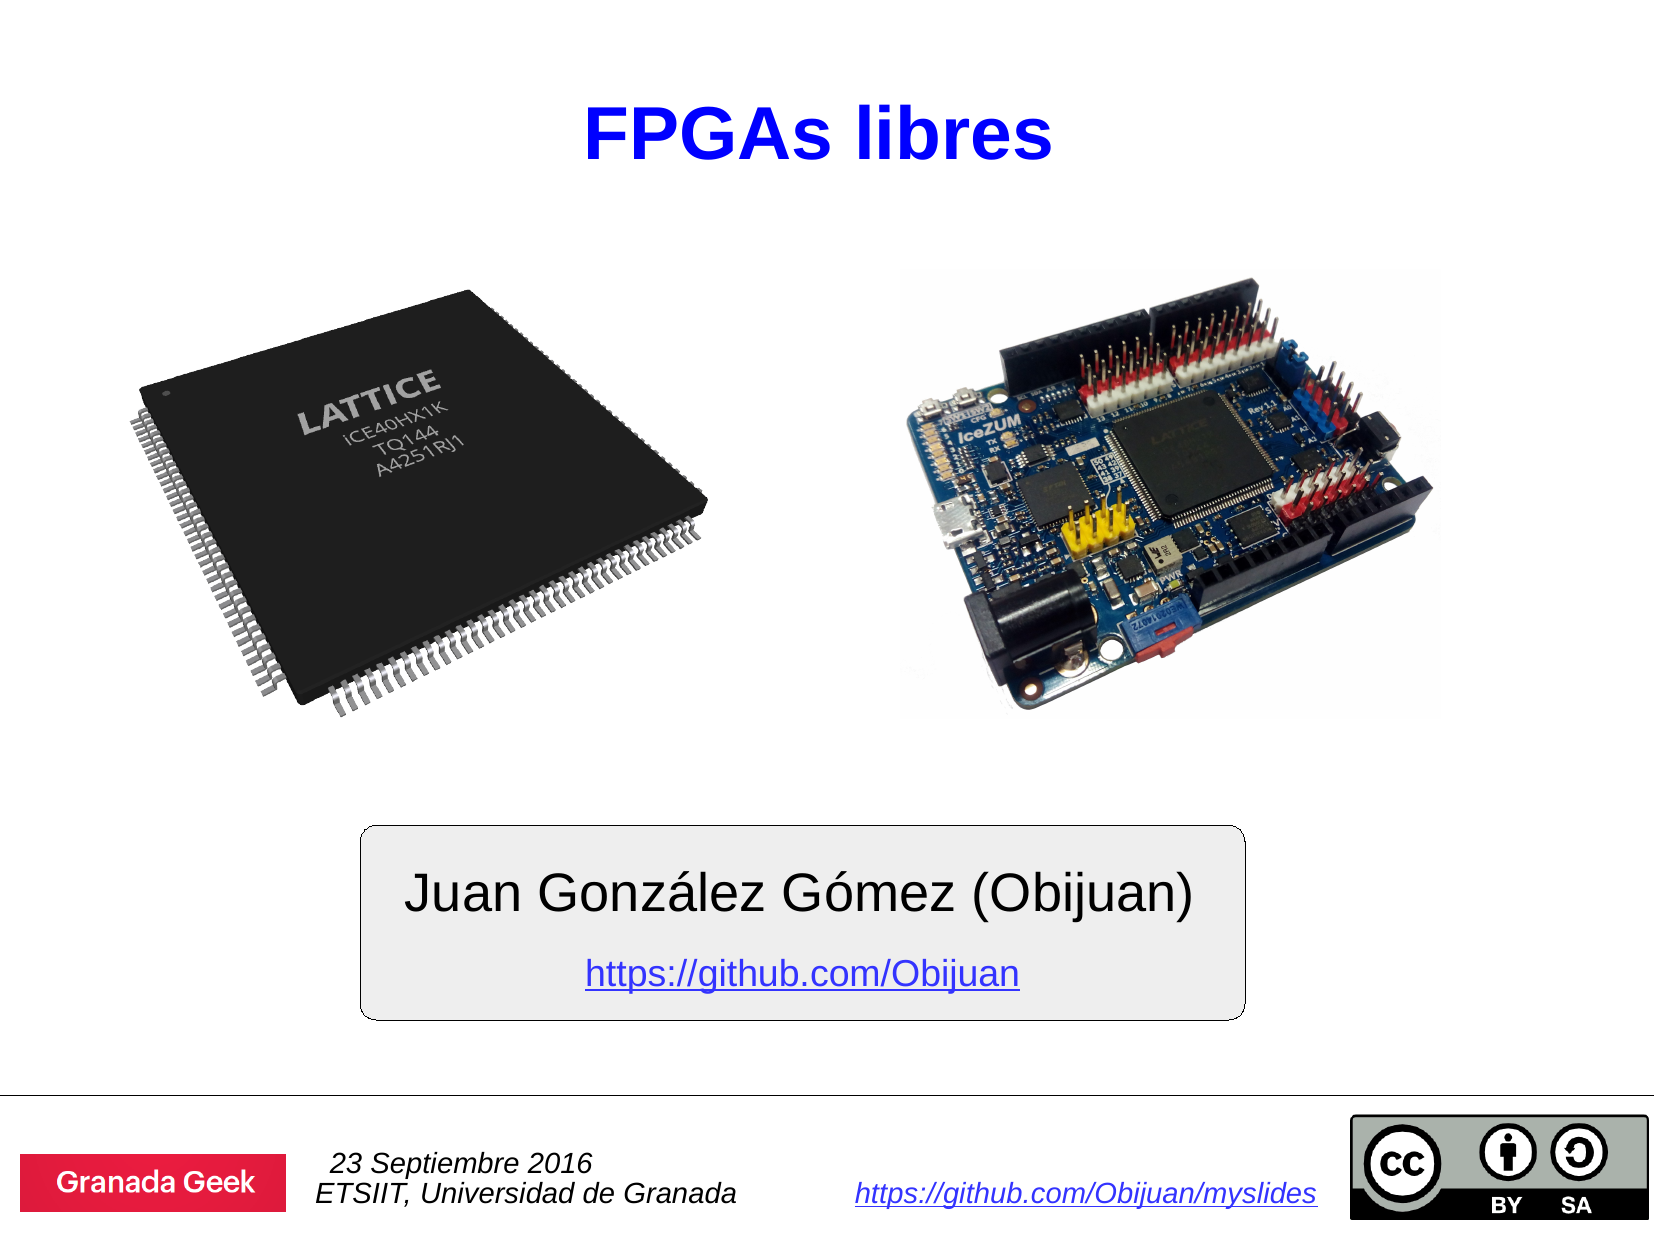

# FPGAs libres
Juan González Gómez (Obijuan)
https://github.com/Obijuan
23 Septiembre 2016
ETSIIT, Universidad de Granada
https://github.com/Obijuan/myslides